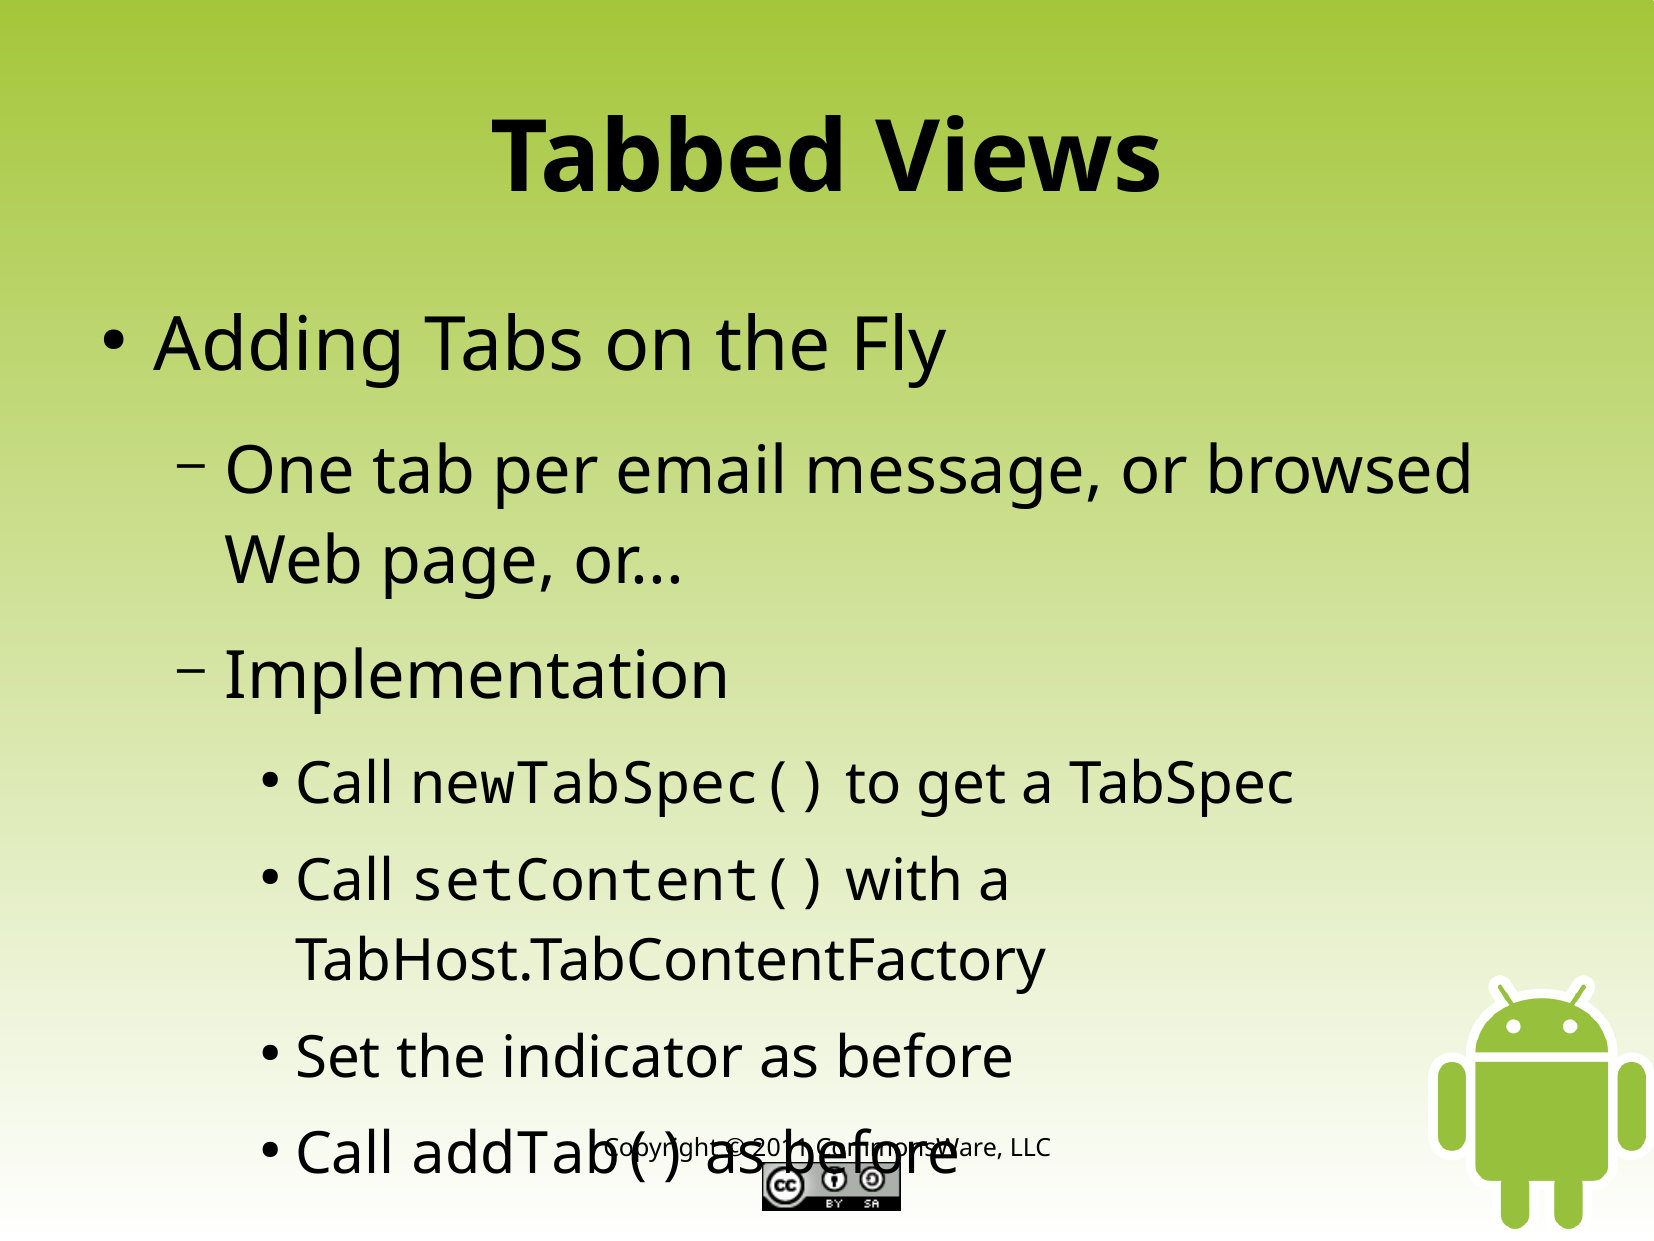

# Tabbed Views
Adding Tabs on the Fly
One tab per email message, or browsed Web page, or...
Implementation
Call newTabSpec() to get a TabSpec
Call setContent() with a TabHost.TabContentFactory
Set the indicator as before
Call addTab() as before